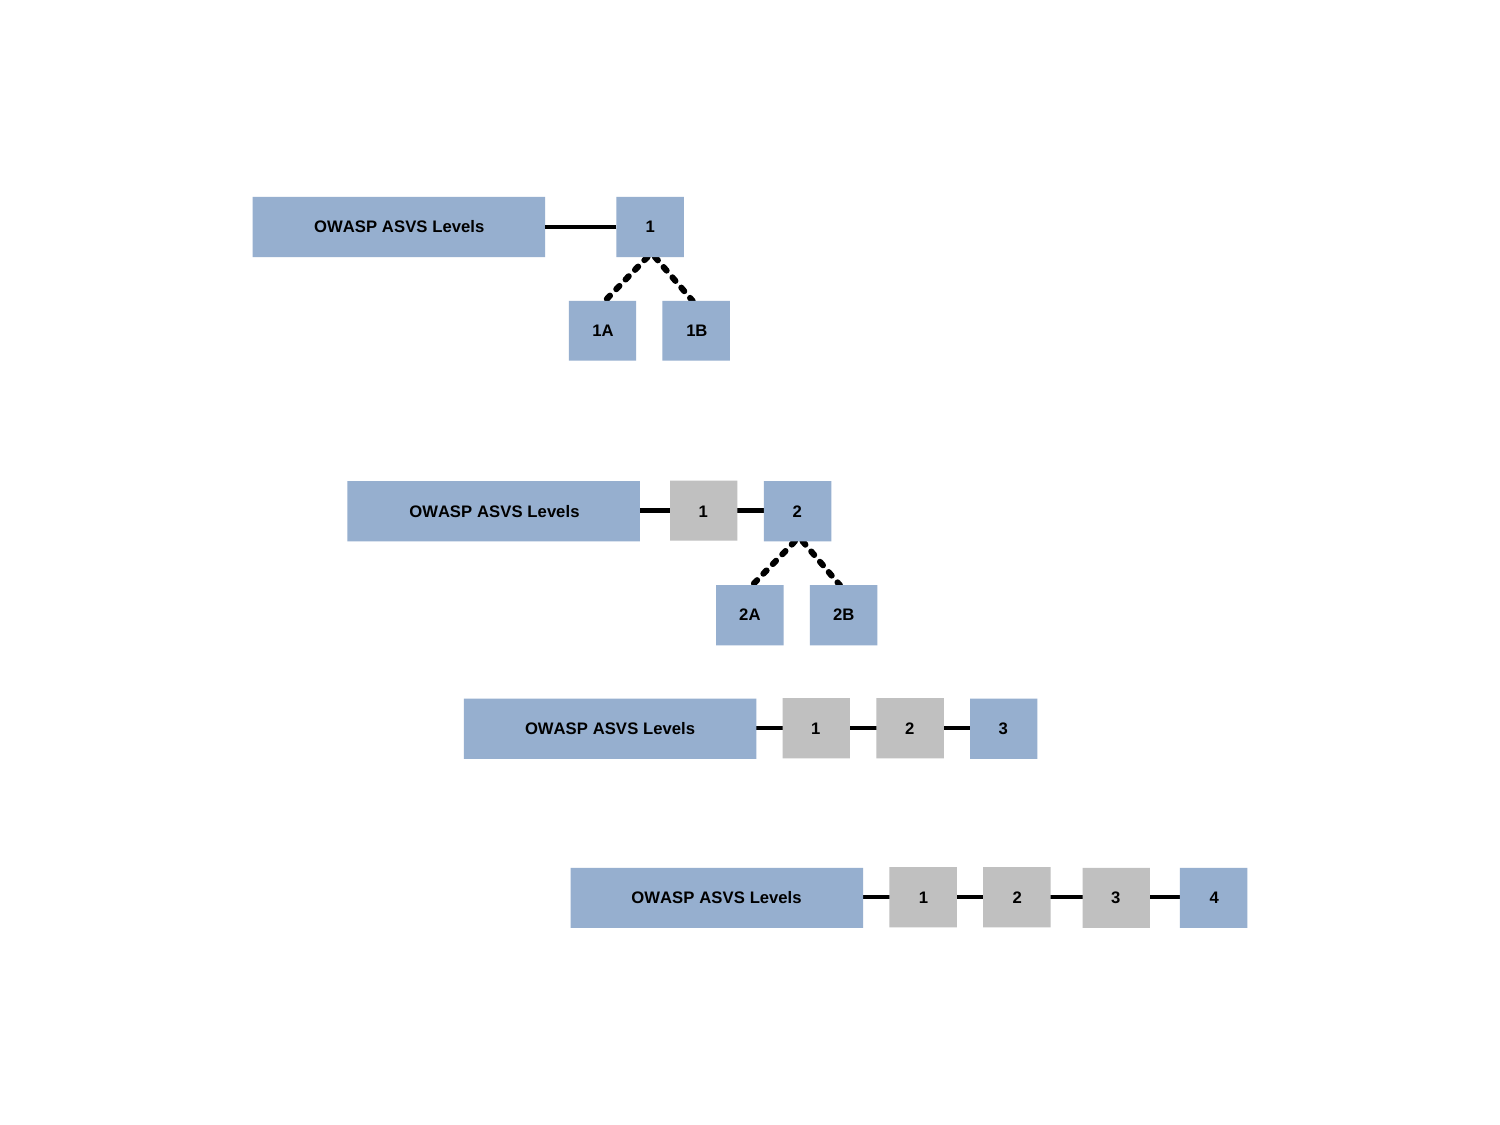

OWASP ASVS Levels
1
1
A
1
B
OWASP ASVS Levels
1
2
2
A
2
B
OWASP ASVS Levels
1
2
3
OWASP ASVS Levels
1
2
3
4